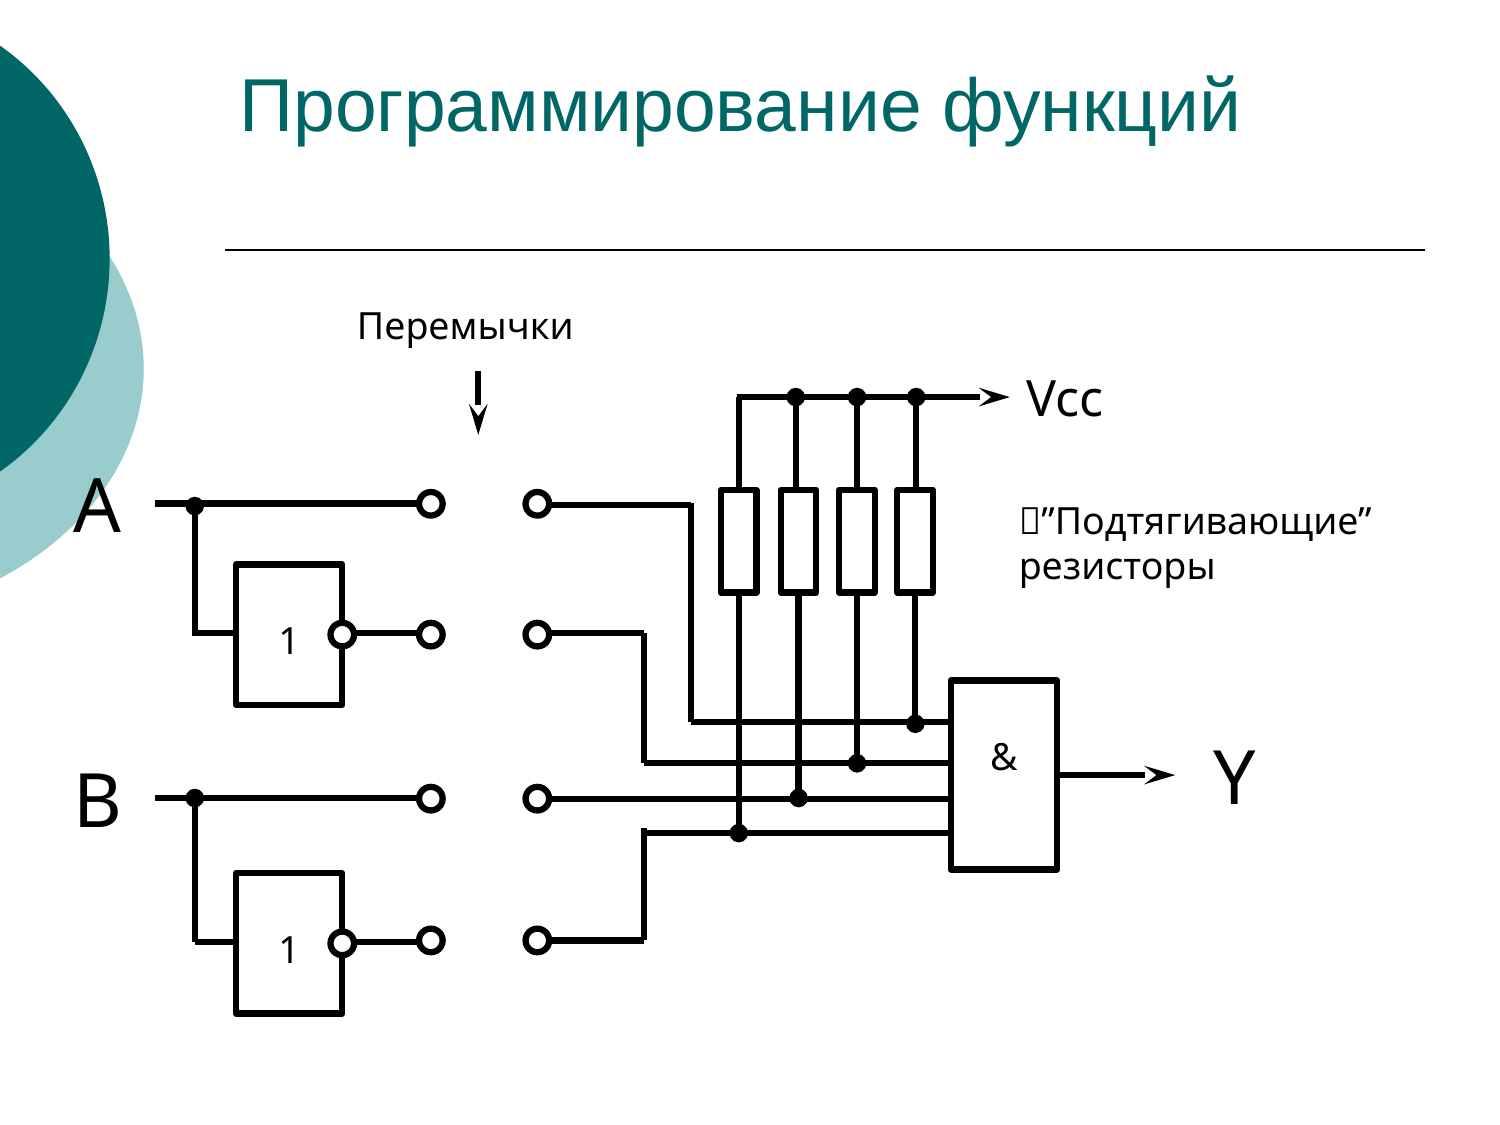

# Программирование функций
Перемычки
Vcc
A
”Подтягивающие” резисторы
1
&
Y
B
1